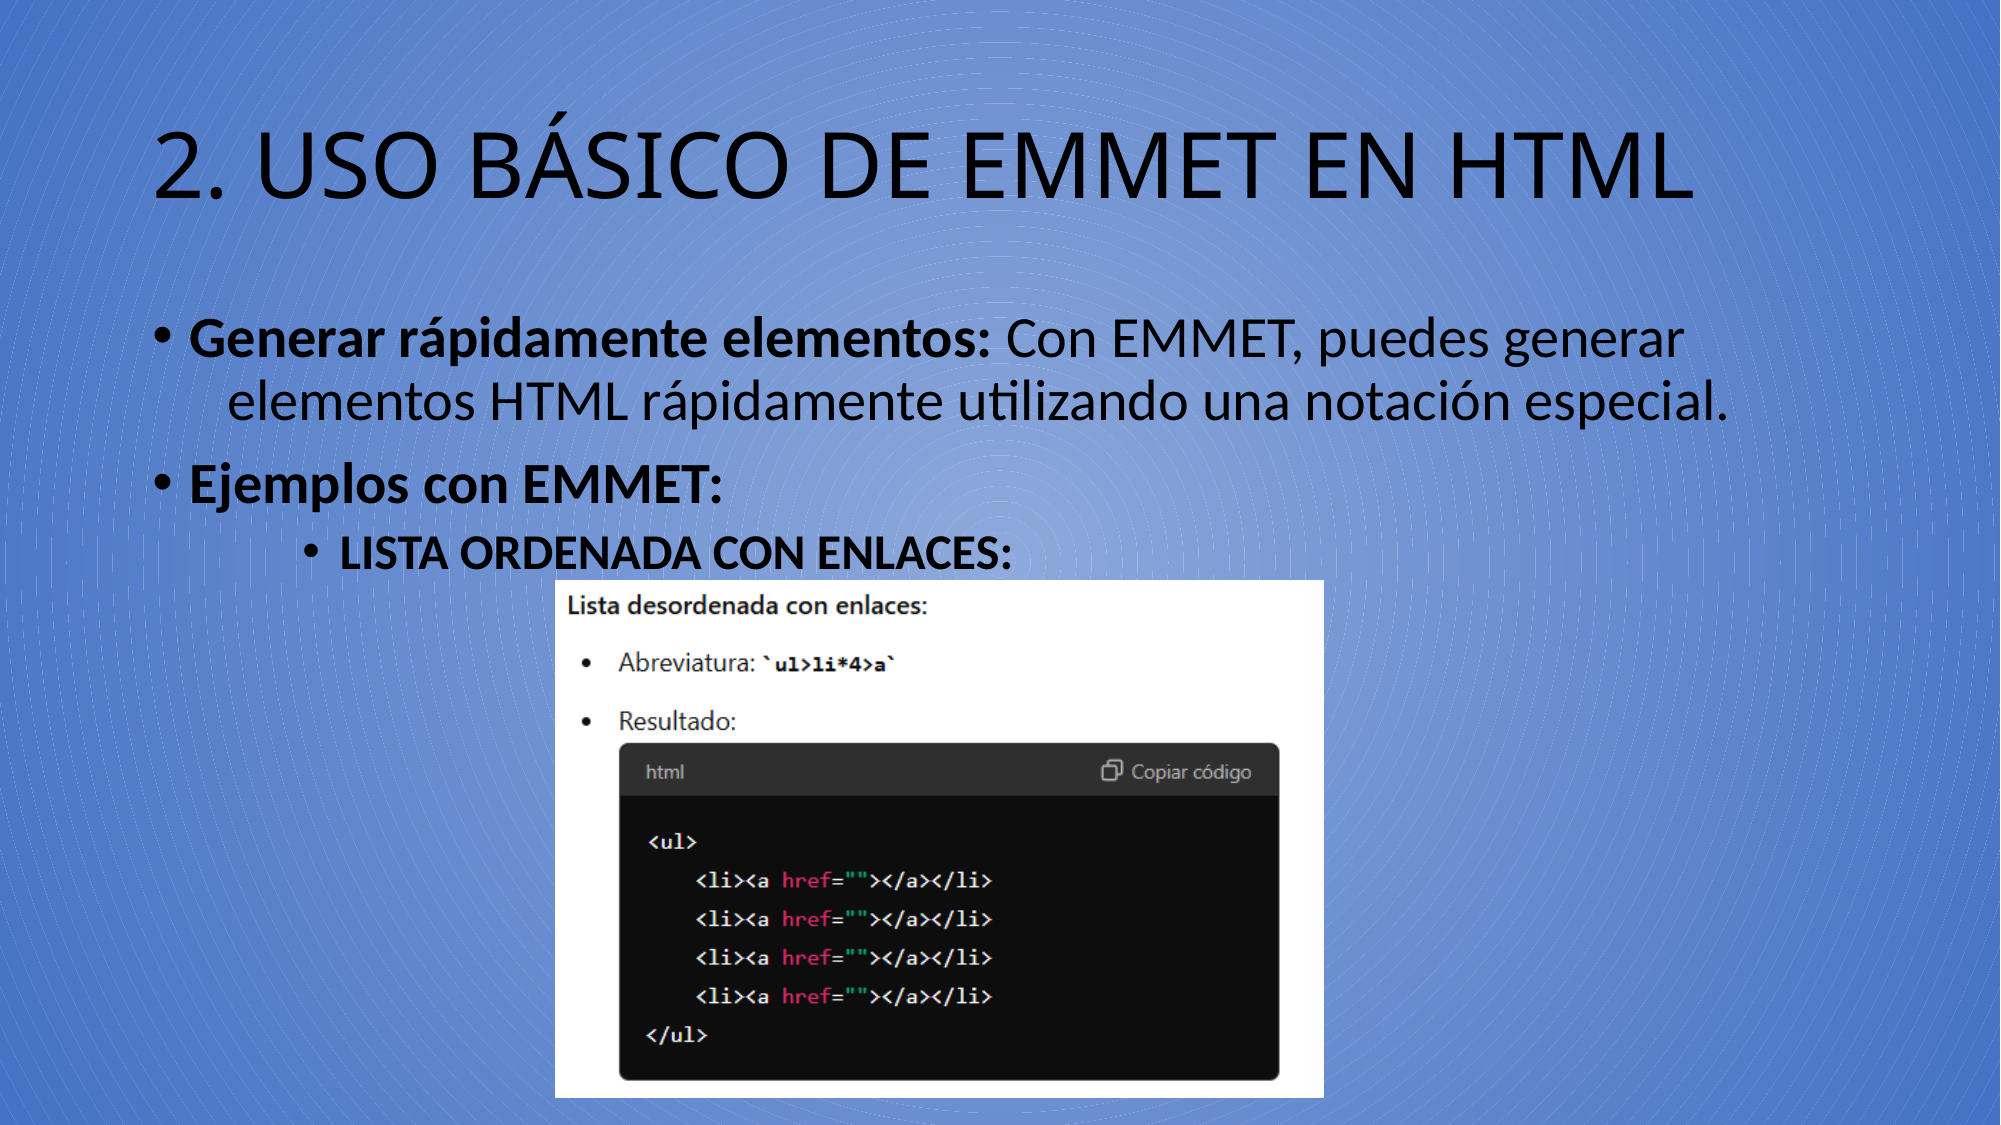

# 2. USO BÁSICO DE EMMET EN HTML
Generar rápidamente elementos: Con EMMET, puedes generar elementos HTML rápidamente utilizando una notación especial.
Ejemplos con EMMET:
LISTA ORDENADA CON ENLACES: